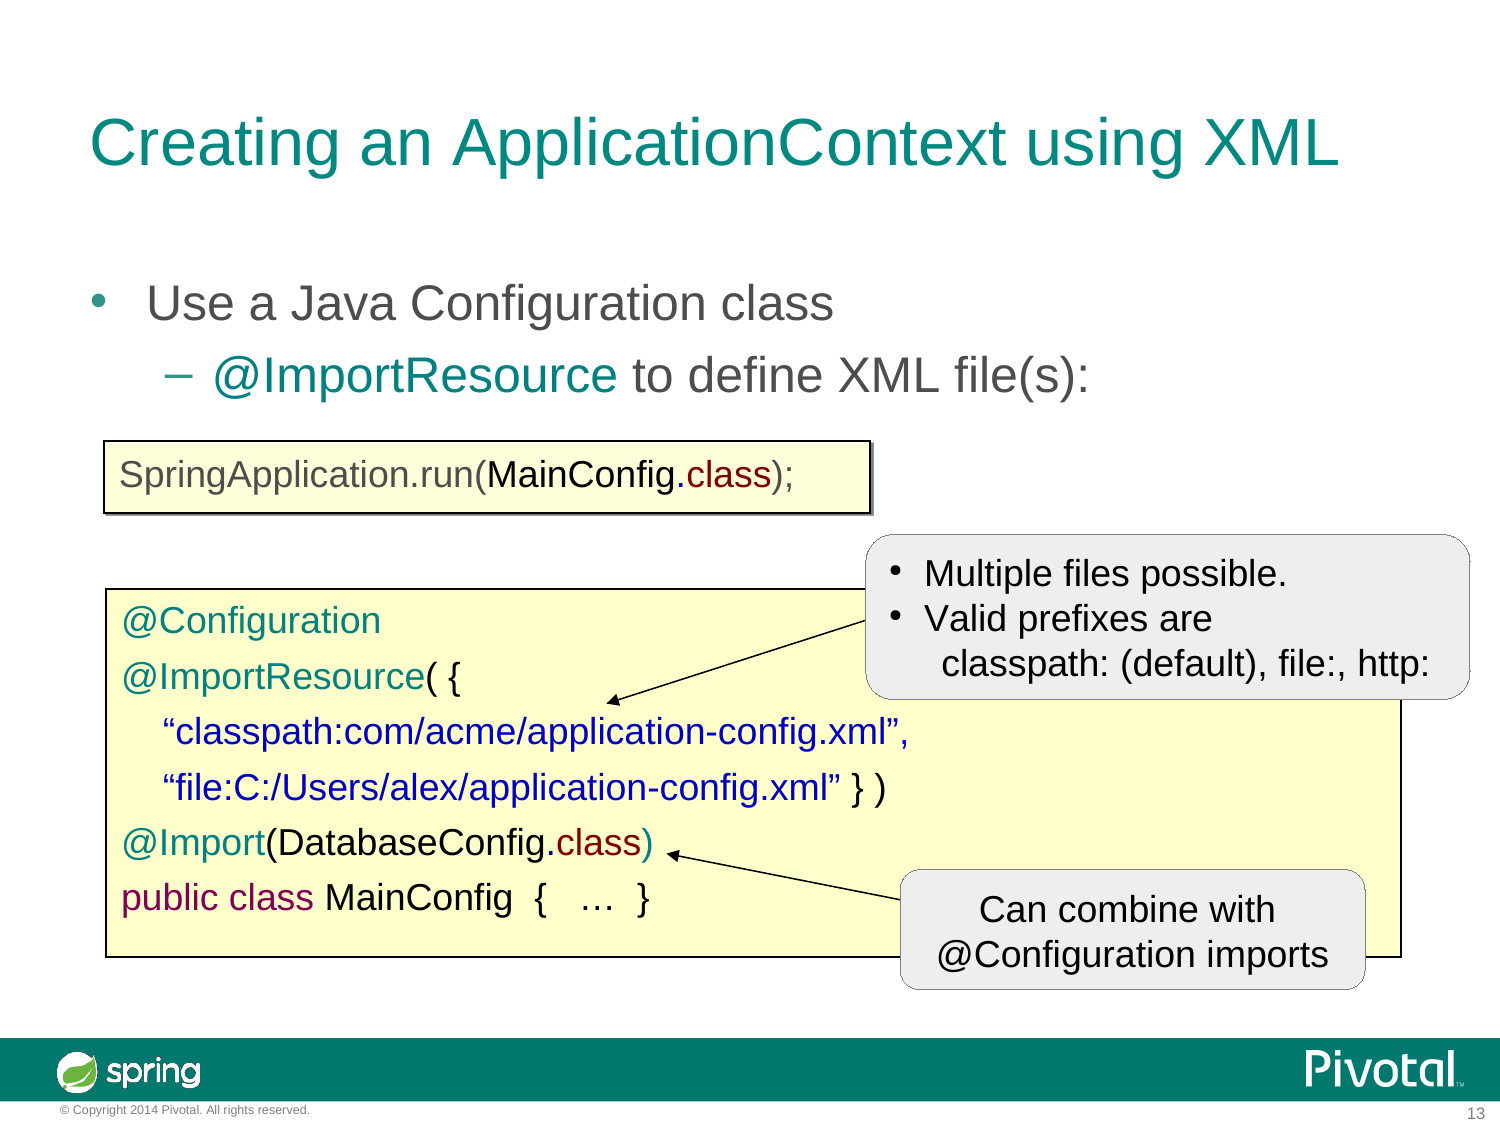

# Creating an ApplicationContext using XML
Use a Java Configuration class
@ImportResource to define XML file(s):
SpringApplication.run(MainConfig.class);
Multiple files possible.
Valid prefixes are
 classpath: (default), file:, http:
@Configuration
@ImportResource( {
 “classpath:com/acme/application-config.xml”,
 “file:C:/Users/alex/application-config.xml” } )
@Import(DatabaseConfig.class)
public class MainConfig { … }
Can combine with
@Configuration imports